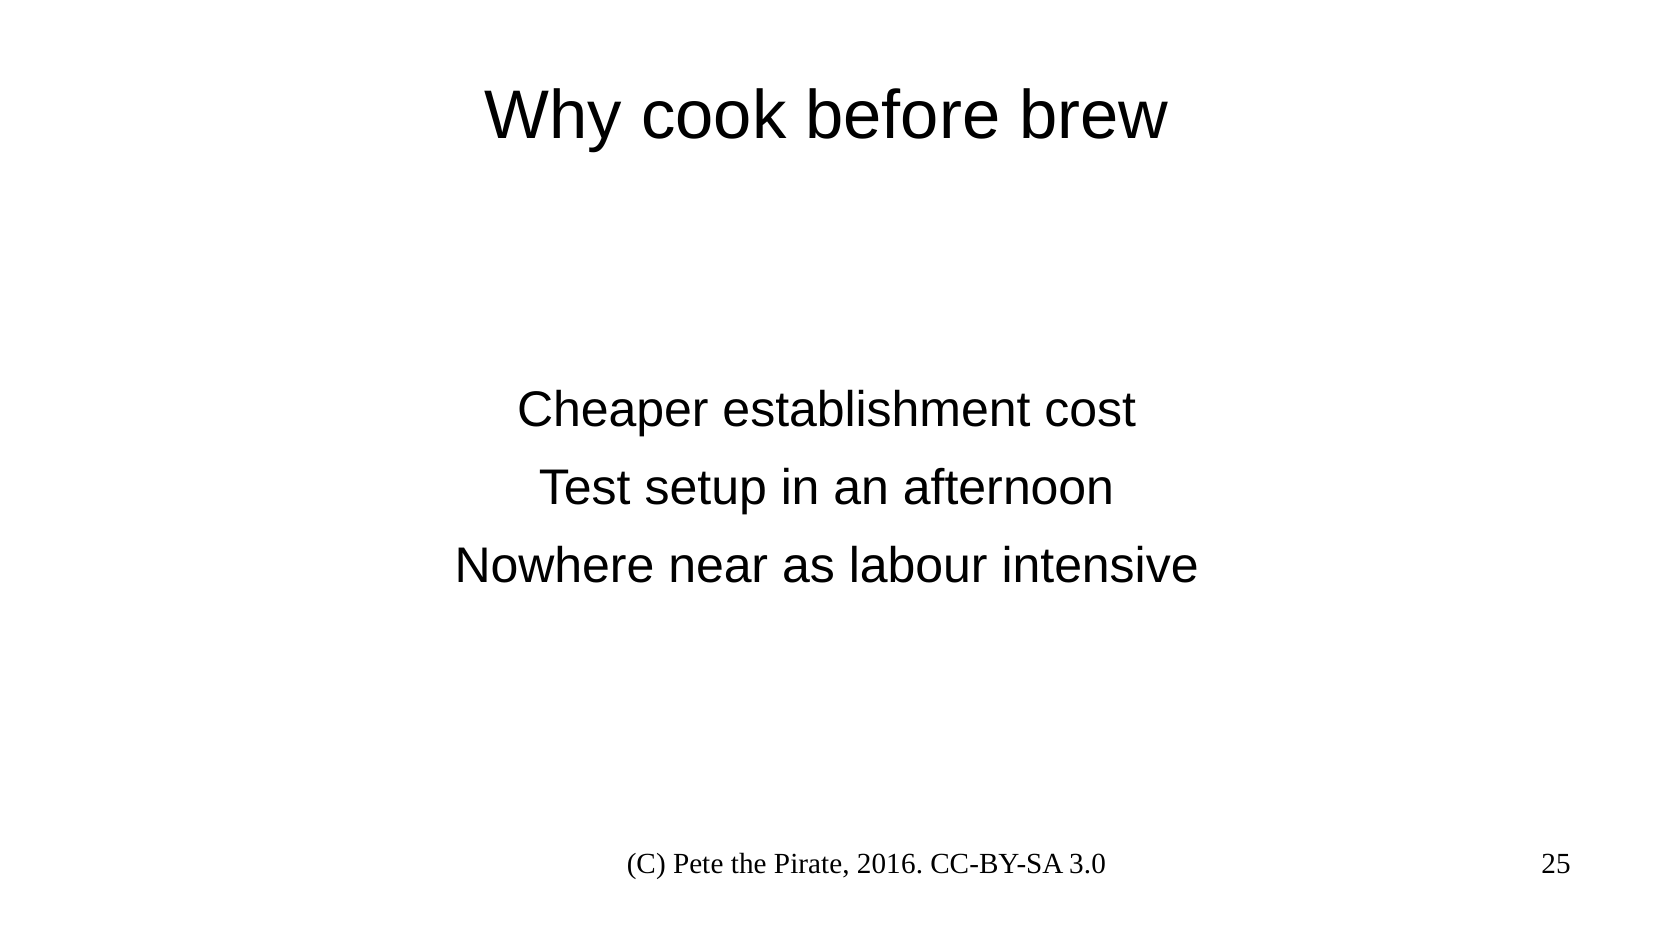

# Why cook before brew
Cheaper establishment cost
Test setup in an afternoon
Nowhere near as labour intensive
(C) Pete the Pirate, 2016. CC-BY-SA 3.0
25